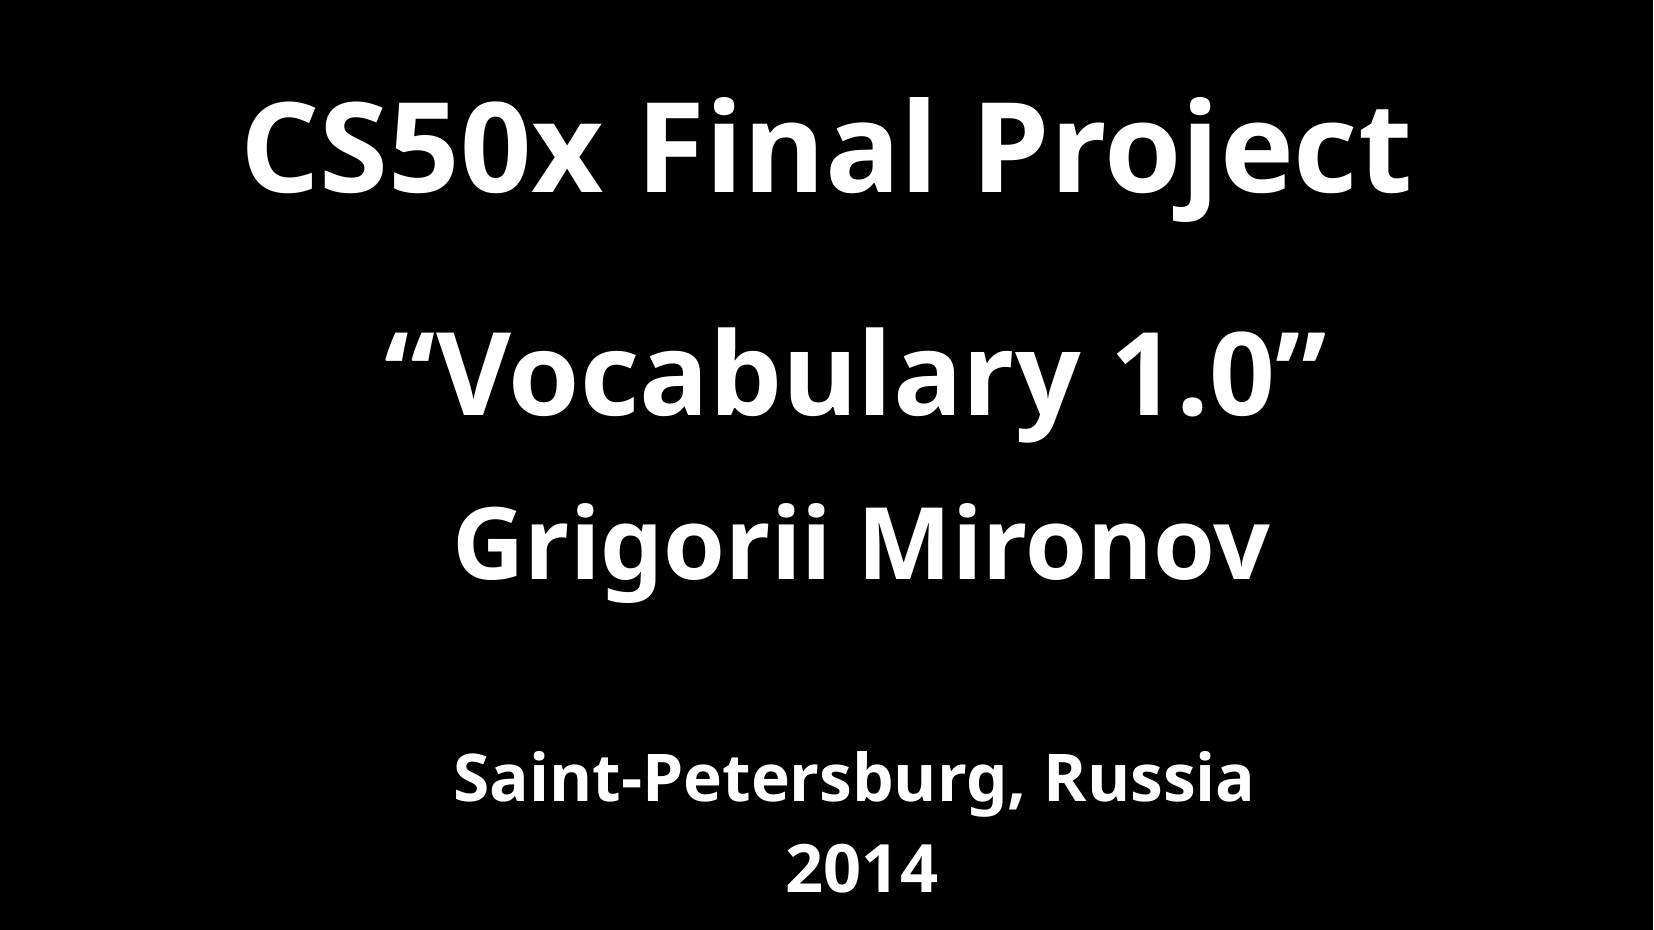

# CS50x Final Project
“Vocabulary 1.0”
Grigorii Mironov
Saint-Petersburg, Russia
2014